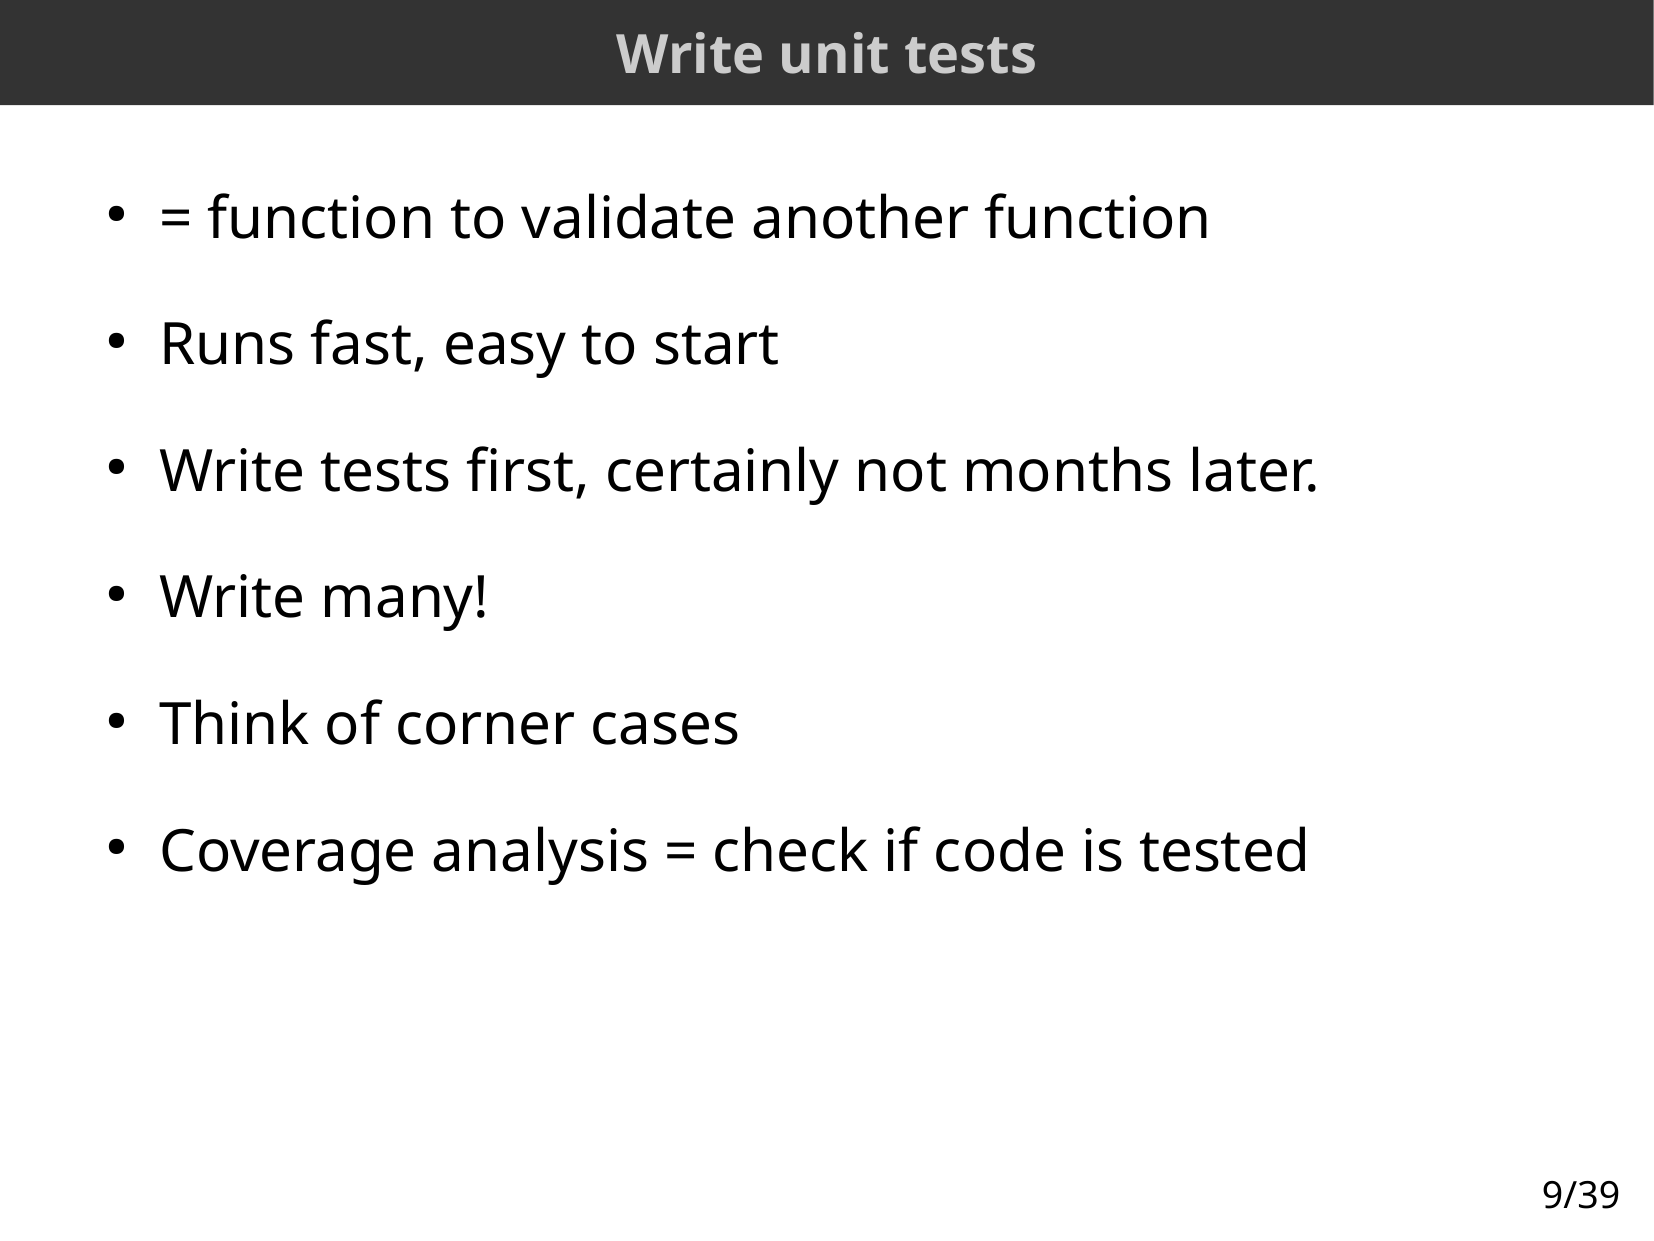

# Write unit tests
= function to validate another function
Runs fast, easy to start
Write tests first, certainly not months later.
Write many!
Think of corner cases
Coverage analysis = check if code is tested